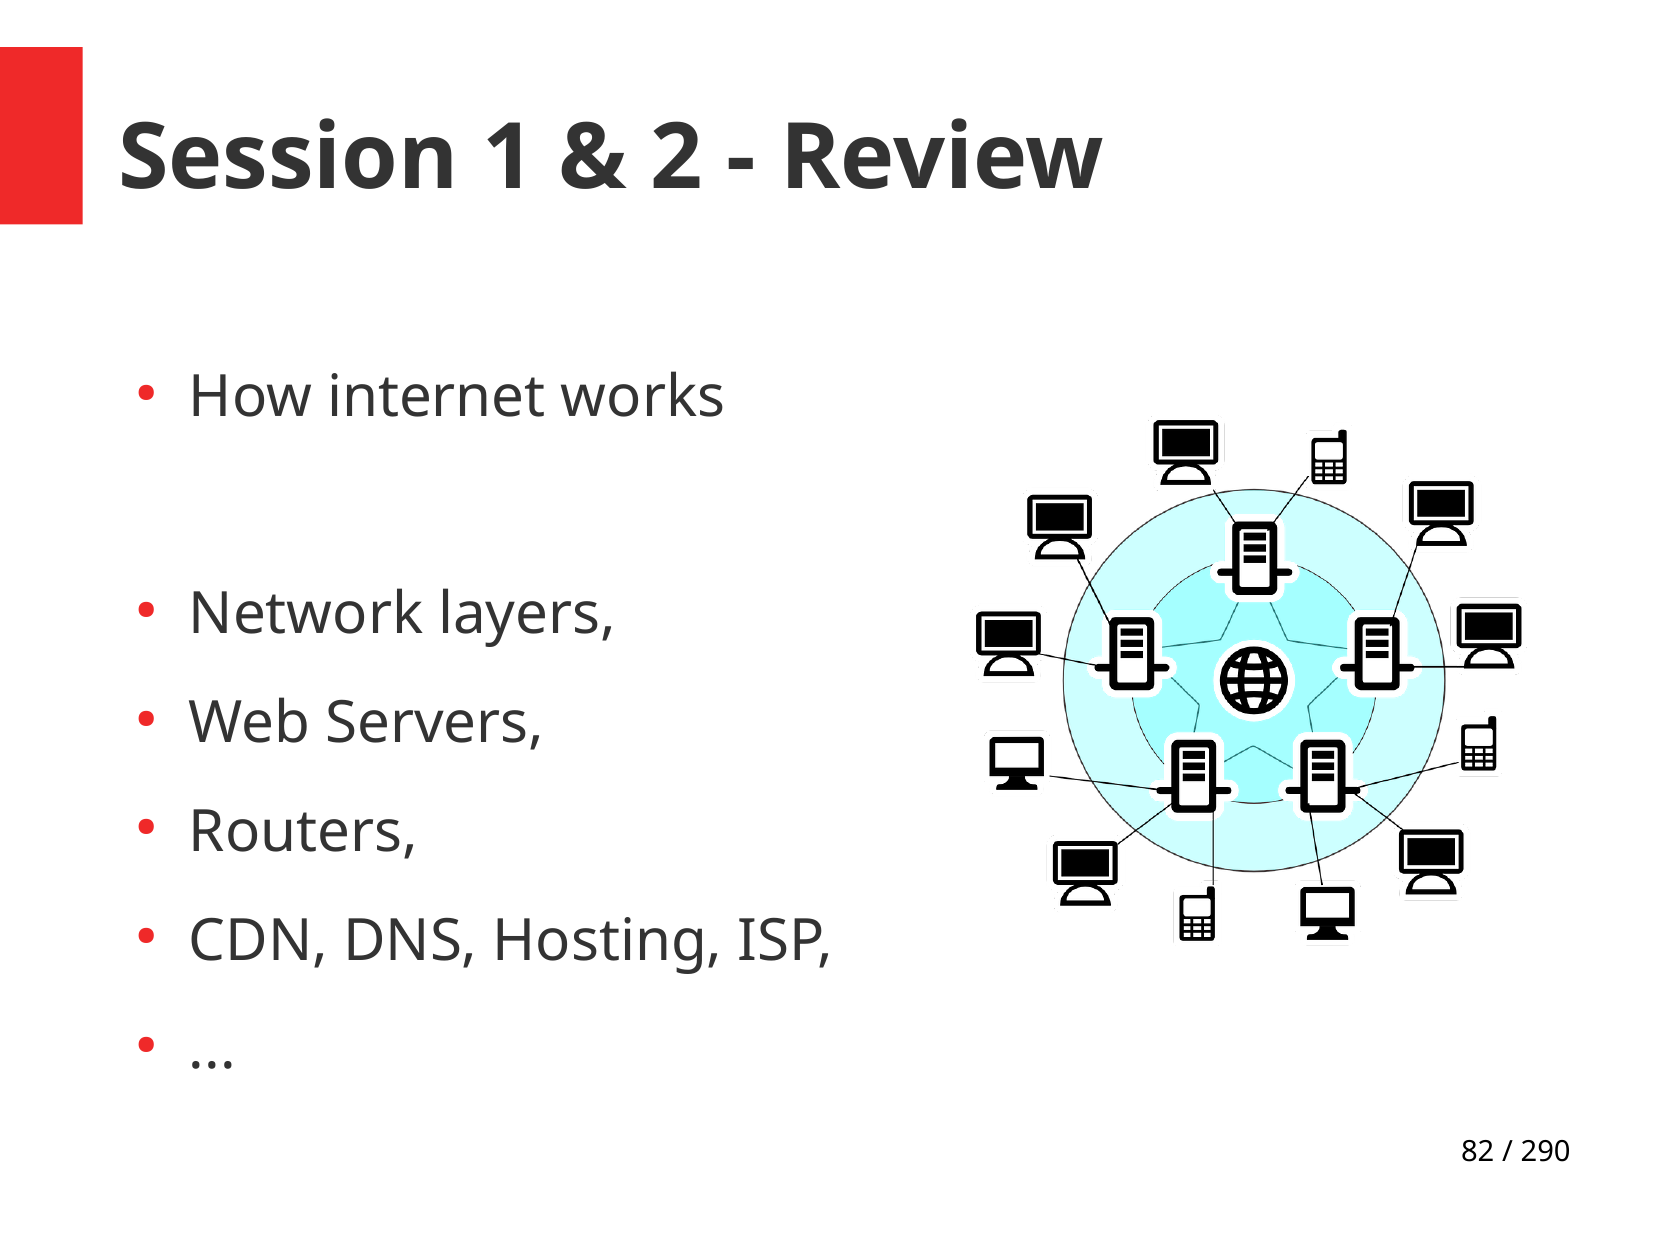

# Session 1 & 2 - Review
How internet works
Network layers,
Web Servers,
Routers,
CDN, DNS, Hosting, ISP,
...
82